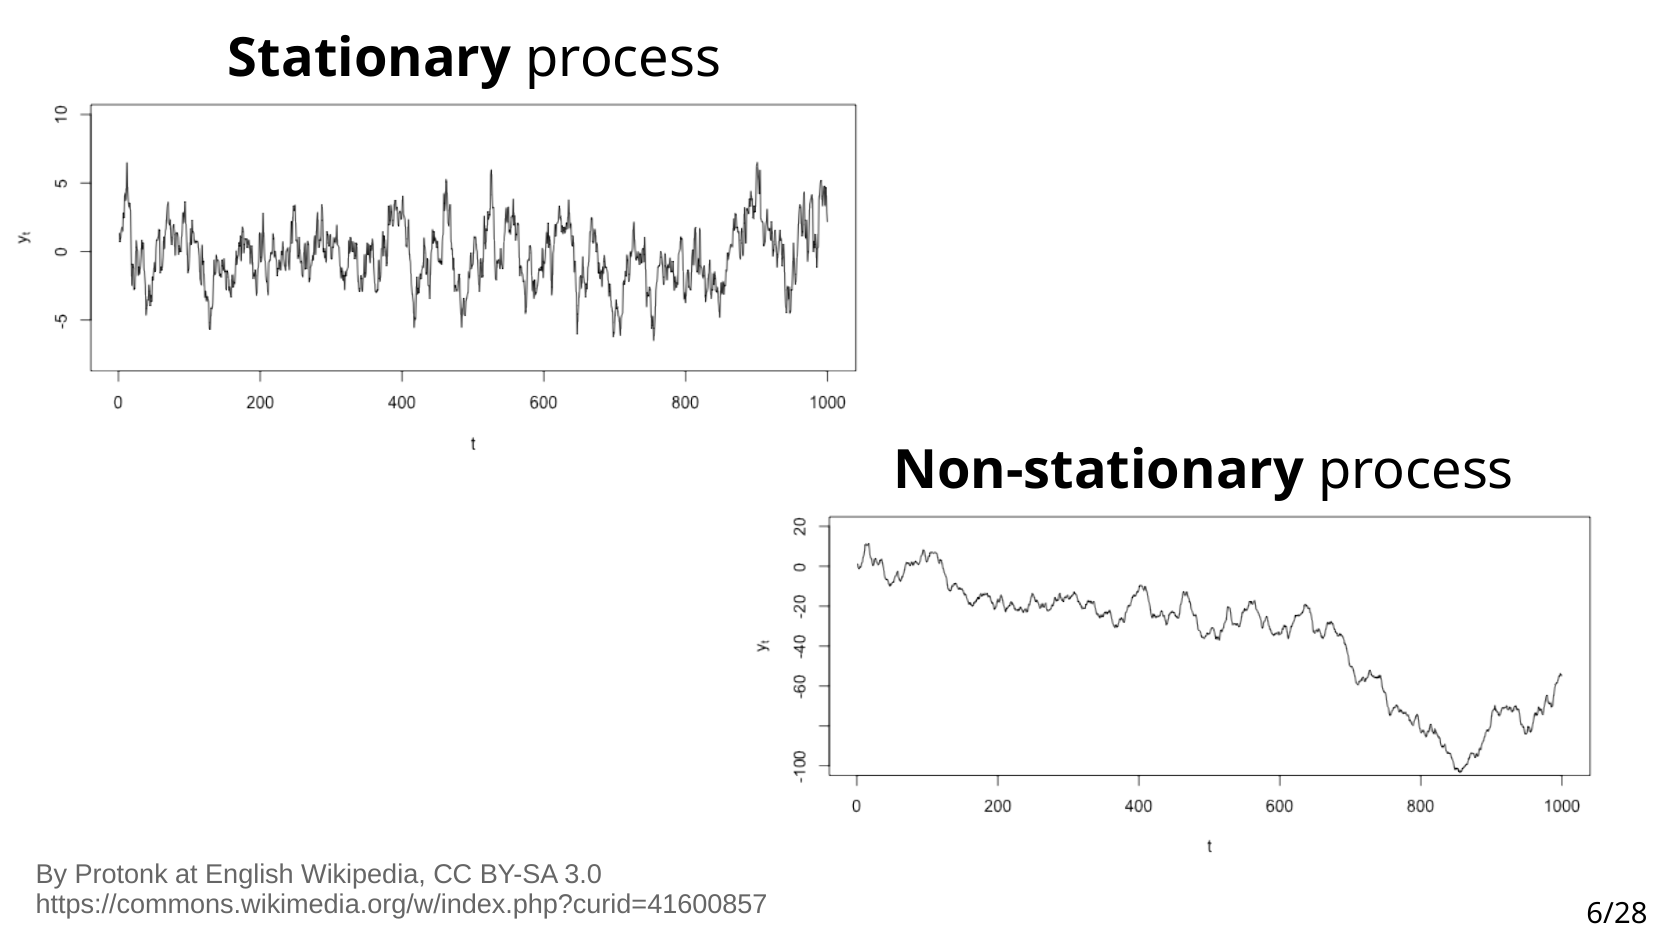

# Stationary process
Non-stationary process
By Protonk at English Wikipedia, CC BY-SA 3.0
https://commons.wikimedia.org/w/index.php?curid=41600857
6